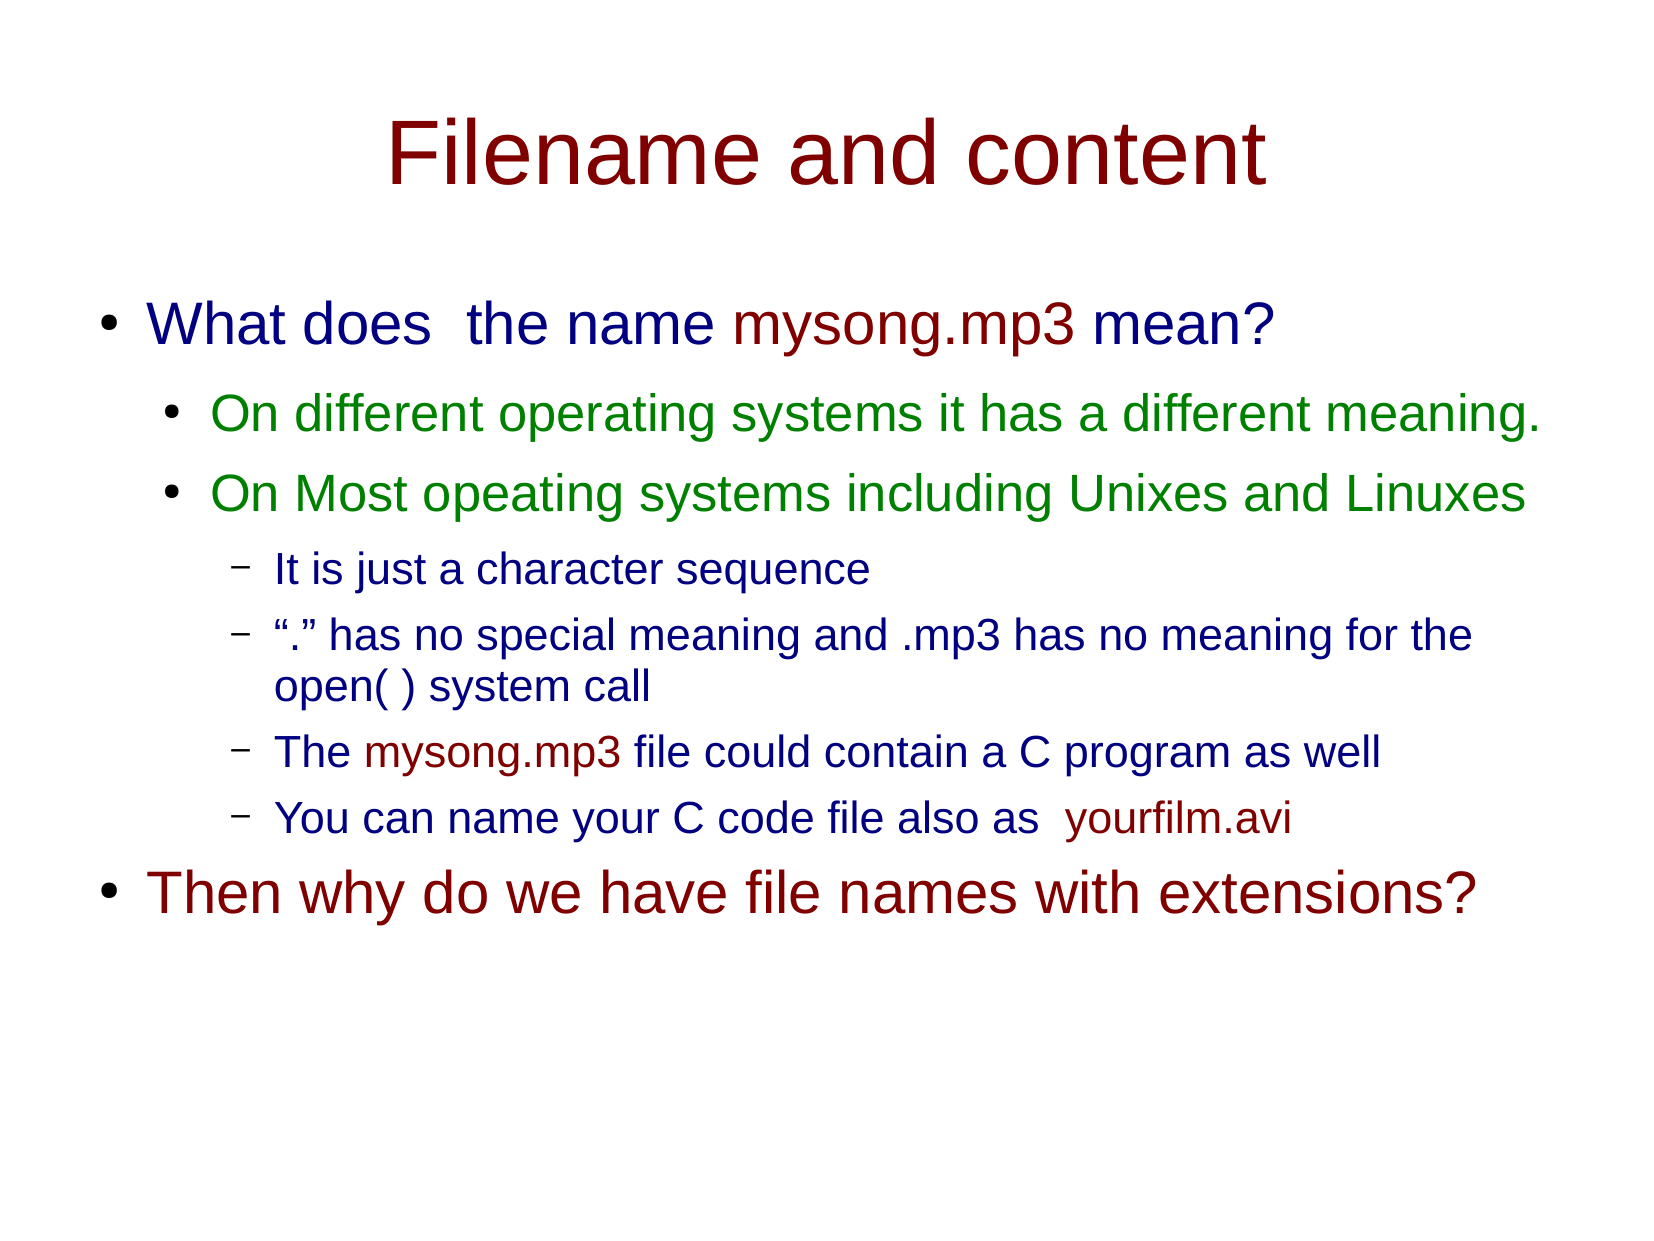

# Filename and content
What does the name mysong.mp3 mean?
On different operating systems it has a different meaning.
On Most opeating systems including Unixes and Linuxes
It is just a character sequence
“.” has no special meaning and .mp3 has no meaning for the open( ) system call
The mysong.mp3 file could contain a C program as well
You can name your C code file also as yourfilm.avi
Then why do we have file names with extensions?